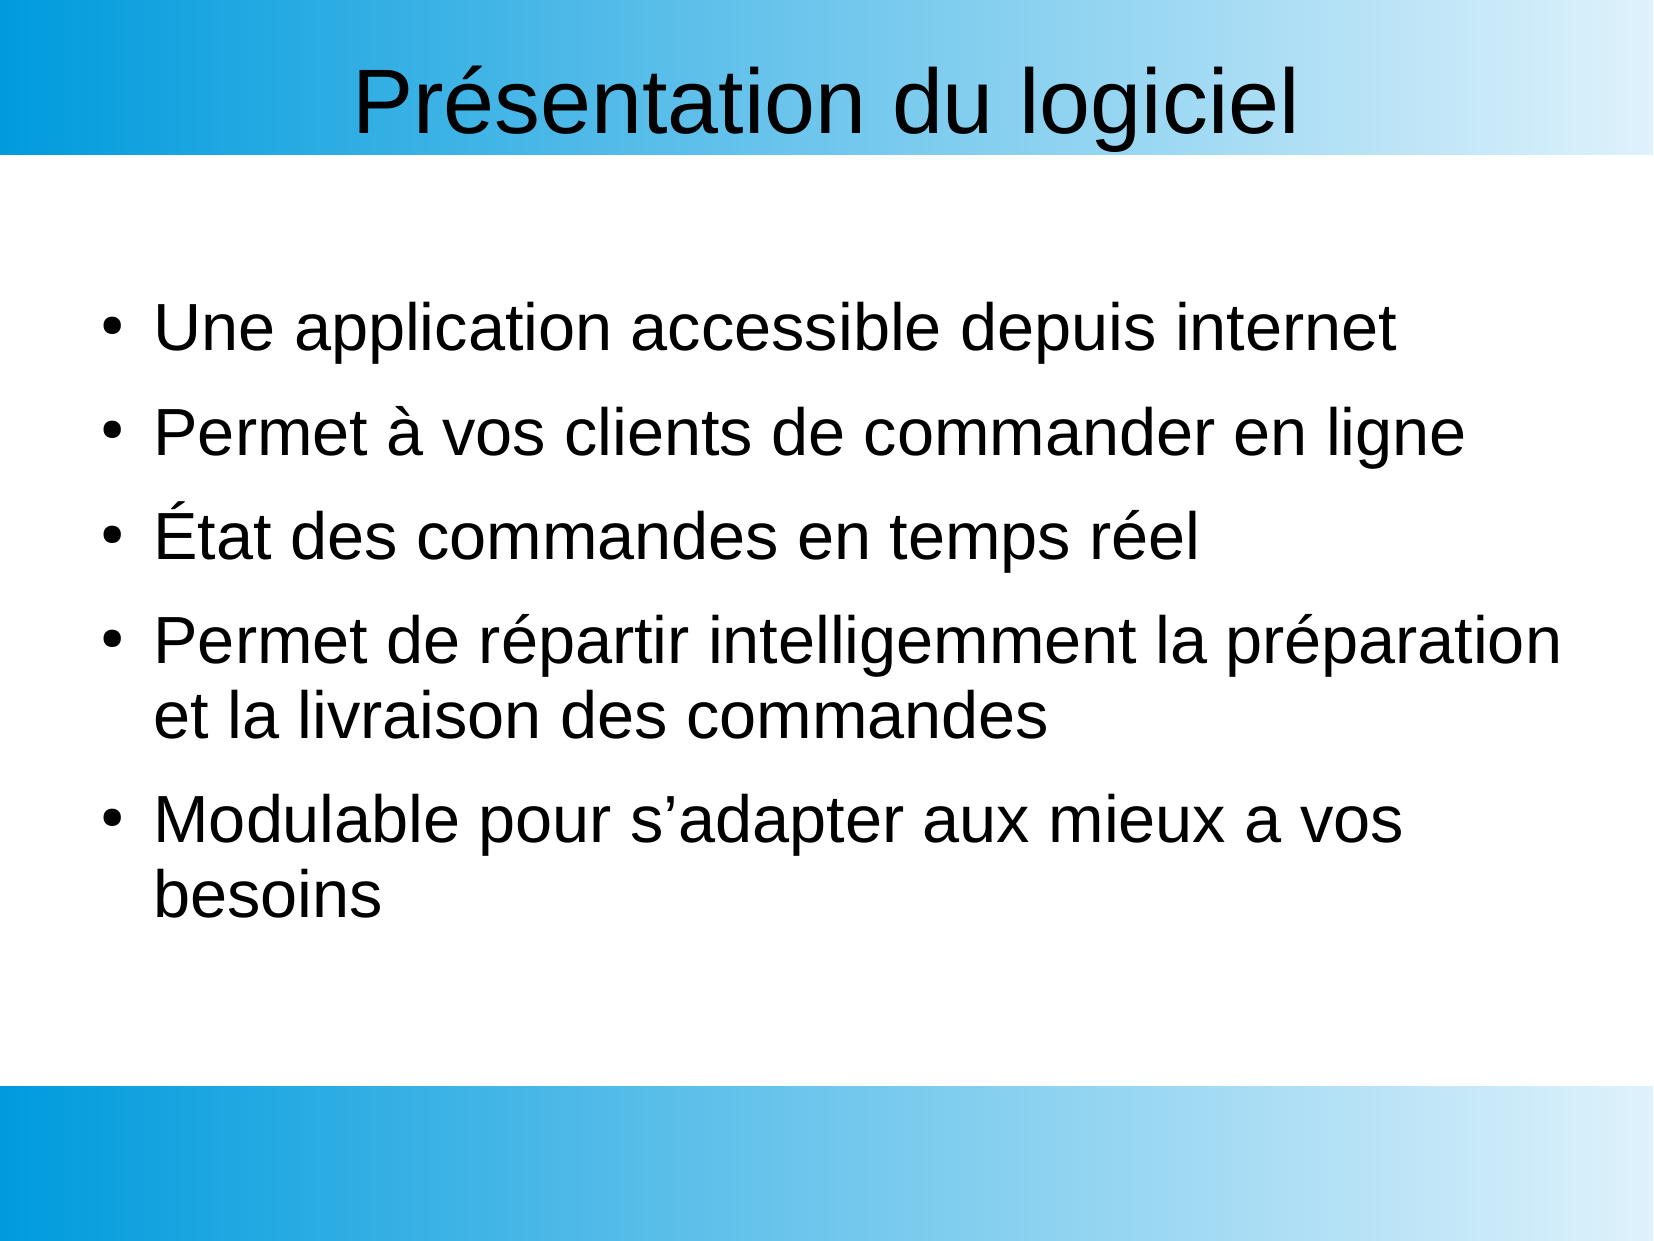

# Présentation du logiciel
Une application accessible depuis internet
Permet à vos clients de commander en ligne
État des commandes en temps réel
Permet de répartir intelligemment la préparation et la livraison des commandes
Modulable pour s’adapter aux mieux a vos besoins